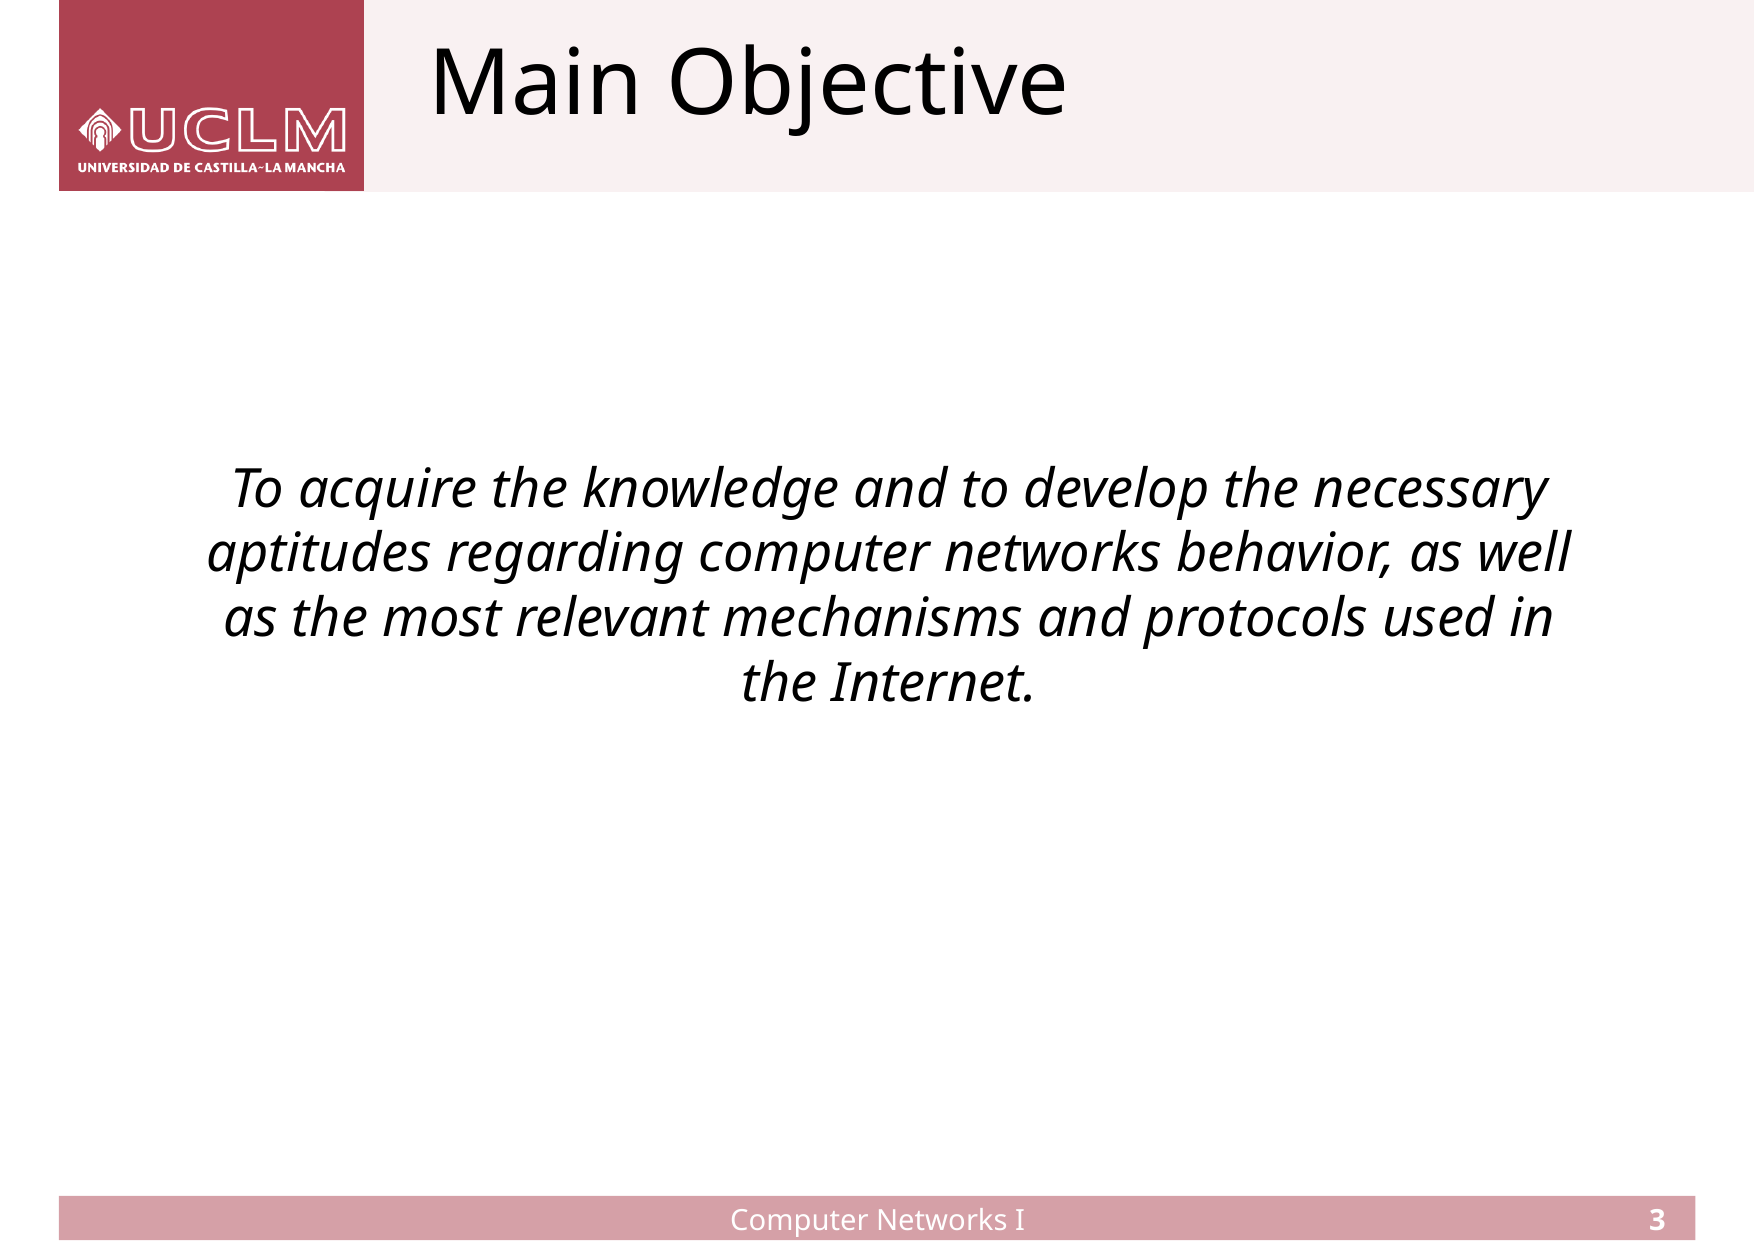

# Main Objective
To acquire the knowledge and to develop the necessary aptitudes regarding computer networks behavior, as well as the most relevant mechanisms and protocols used in the Internet.
Computer Networks I